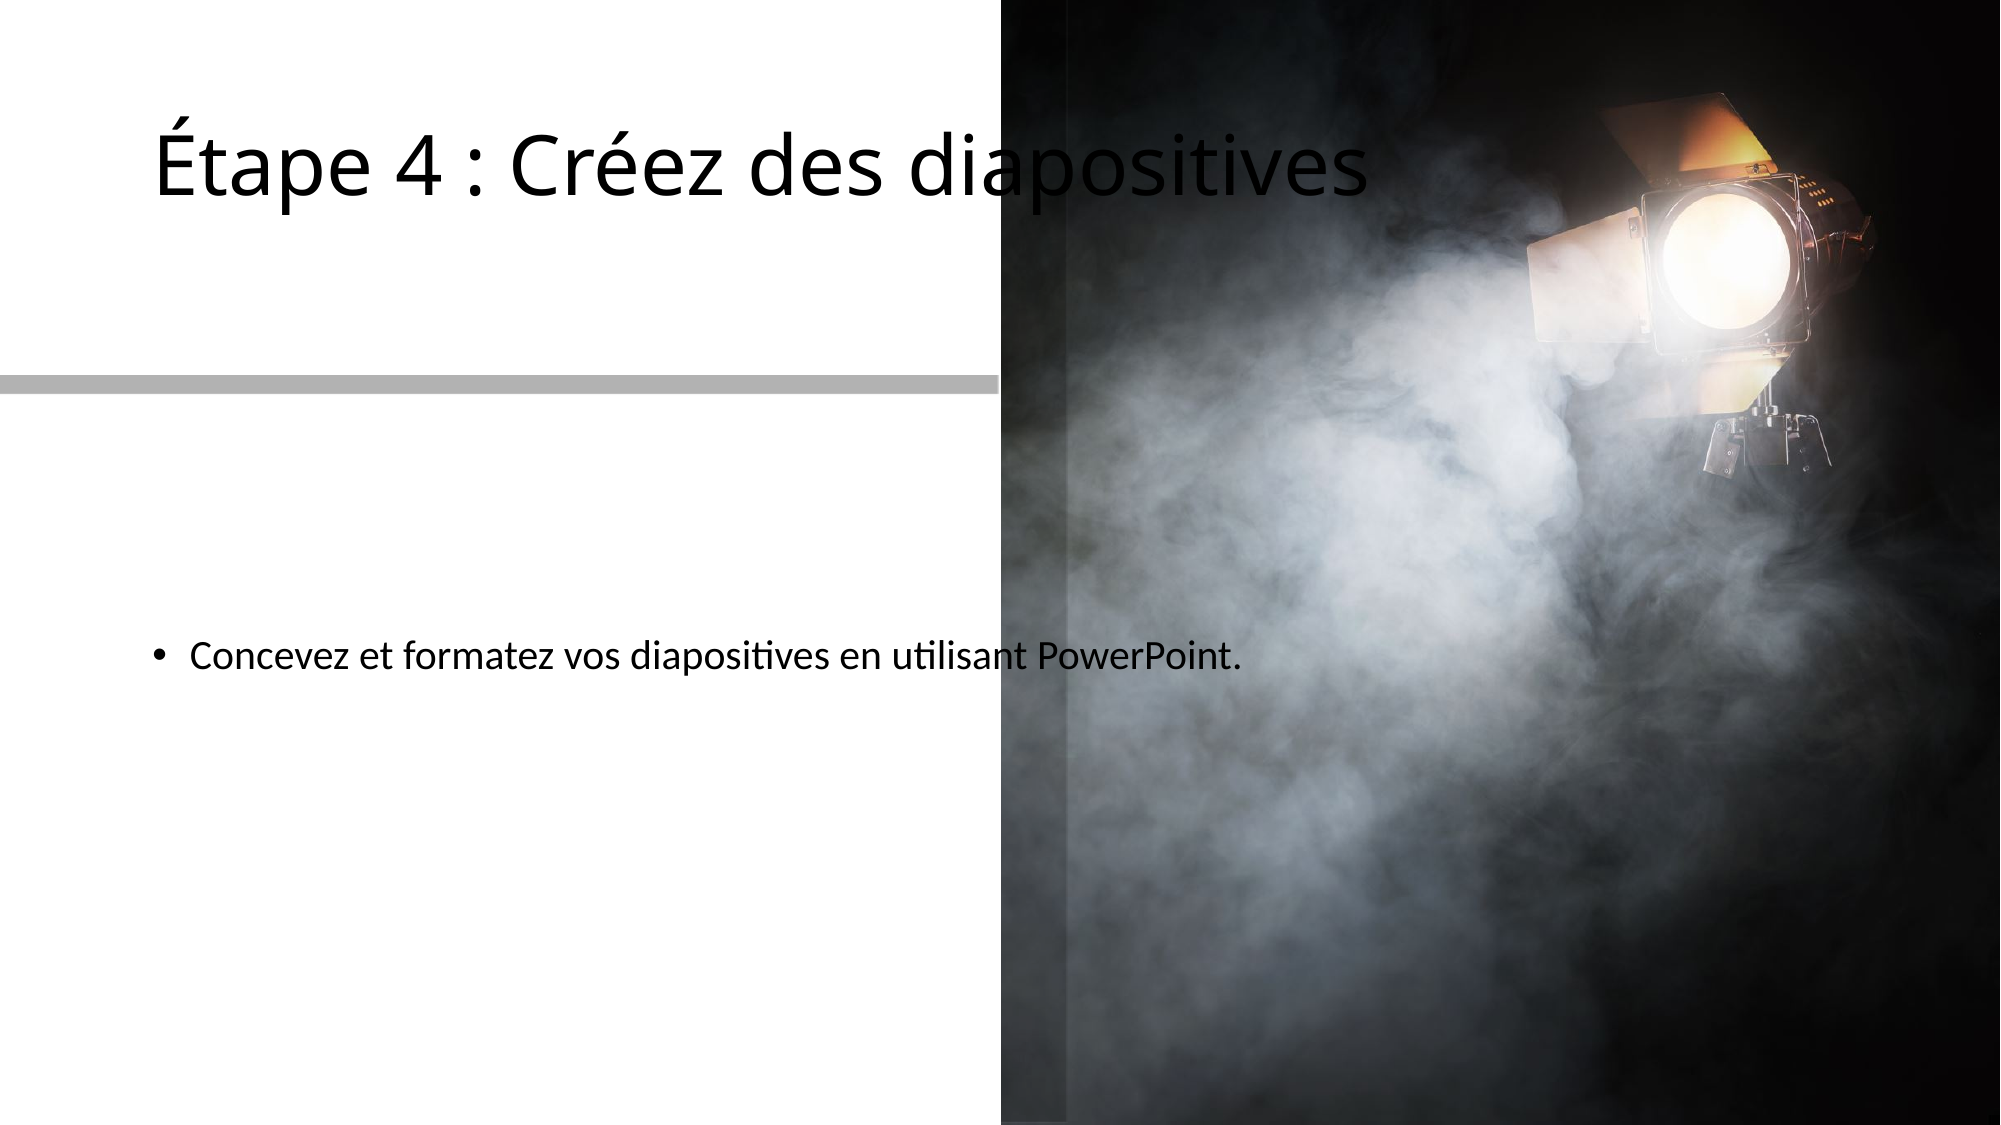

# Étape 4 : Créez des diapositives
Concevez et formatez vos diapositives en utilisant PowerPoint.